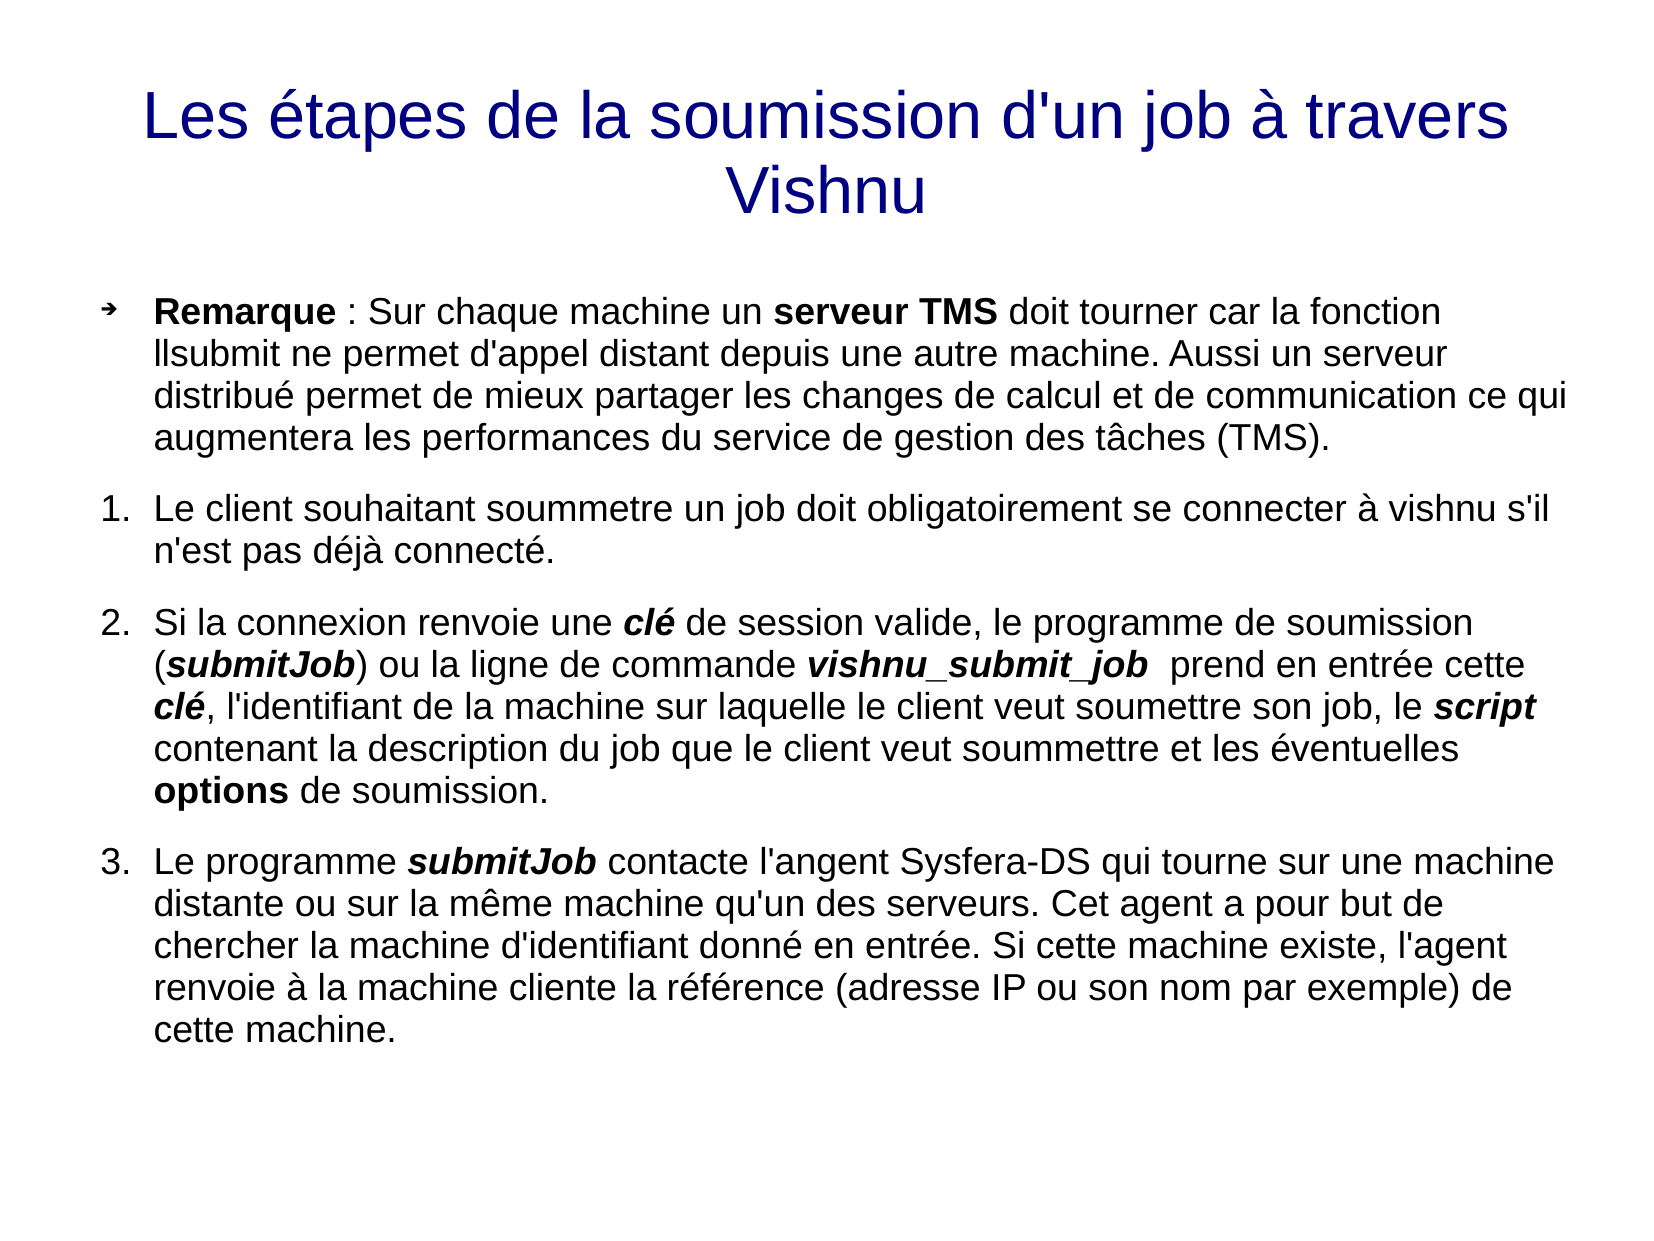

# Les étapes de la soumission d'un job à travers Vishnu
Remarque : Sur chaque machine un serveur TMS doit tourner car la fonction llsubmit ne permet d'appel distant depuis une autre machine. Aussi un serveur distribué permet de mieux partager les changes de calcul et de communication ce qui augmentera les performances du service de gestion des tâches (TMS).
Le client souhaitant soummetre un job doit obligatoirement se connecter à vishnu s'il n'est pas déjà connecté.
Si la connexion renvoie une clé de session valide, le programme de soumission (submitJob) ou la ligne de commande vishnu_submit_job prend en entrée cette clé, l'identifiant de la machine sur laquelle le client veut soumettre son job, le script contenant la description du job que le client veut soummettre et les éventuelles options de soumission.
Le programme submitJob contacte l'angent Sysfera-DS qui tourne sur une machine distante ou sur la même machine qu'un des serveurs. Cet agent a pour but de chercher la machine d'identifiant donné en entrée. Si cette machine existe, l'agent renvoie à la machine cliente la référence (adresse IP ou son nom par exemple) de cette machine.